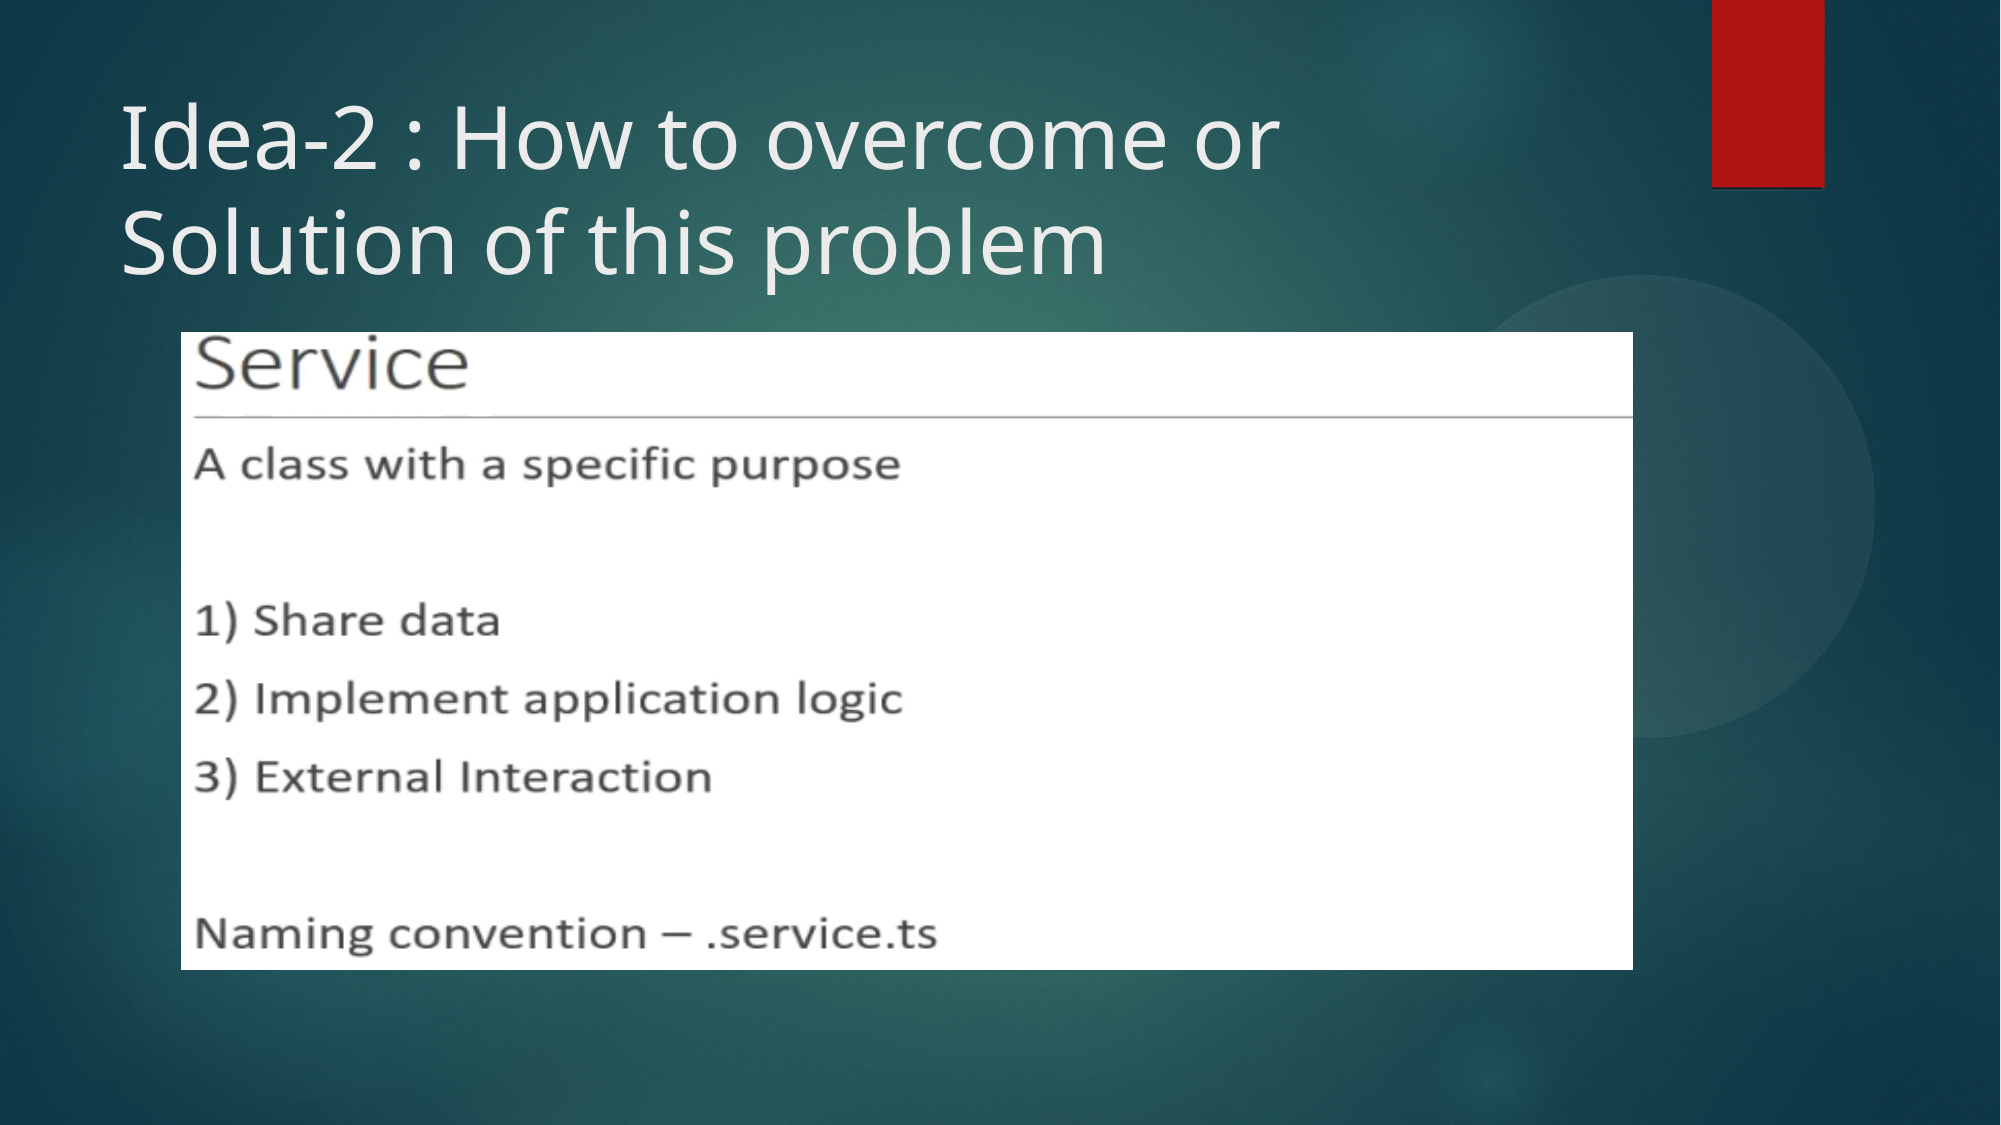

Idea-2 : How to overcome or Solution of this problem